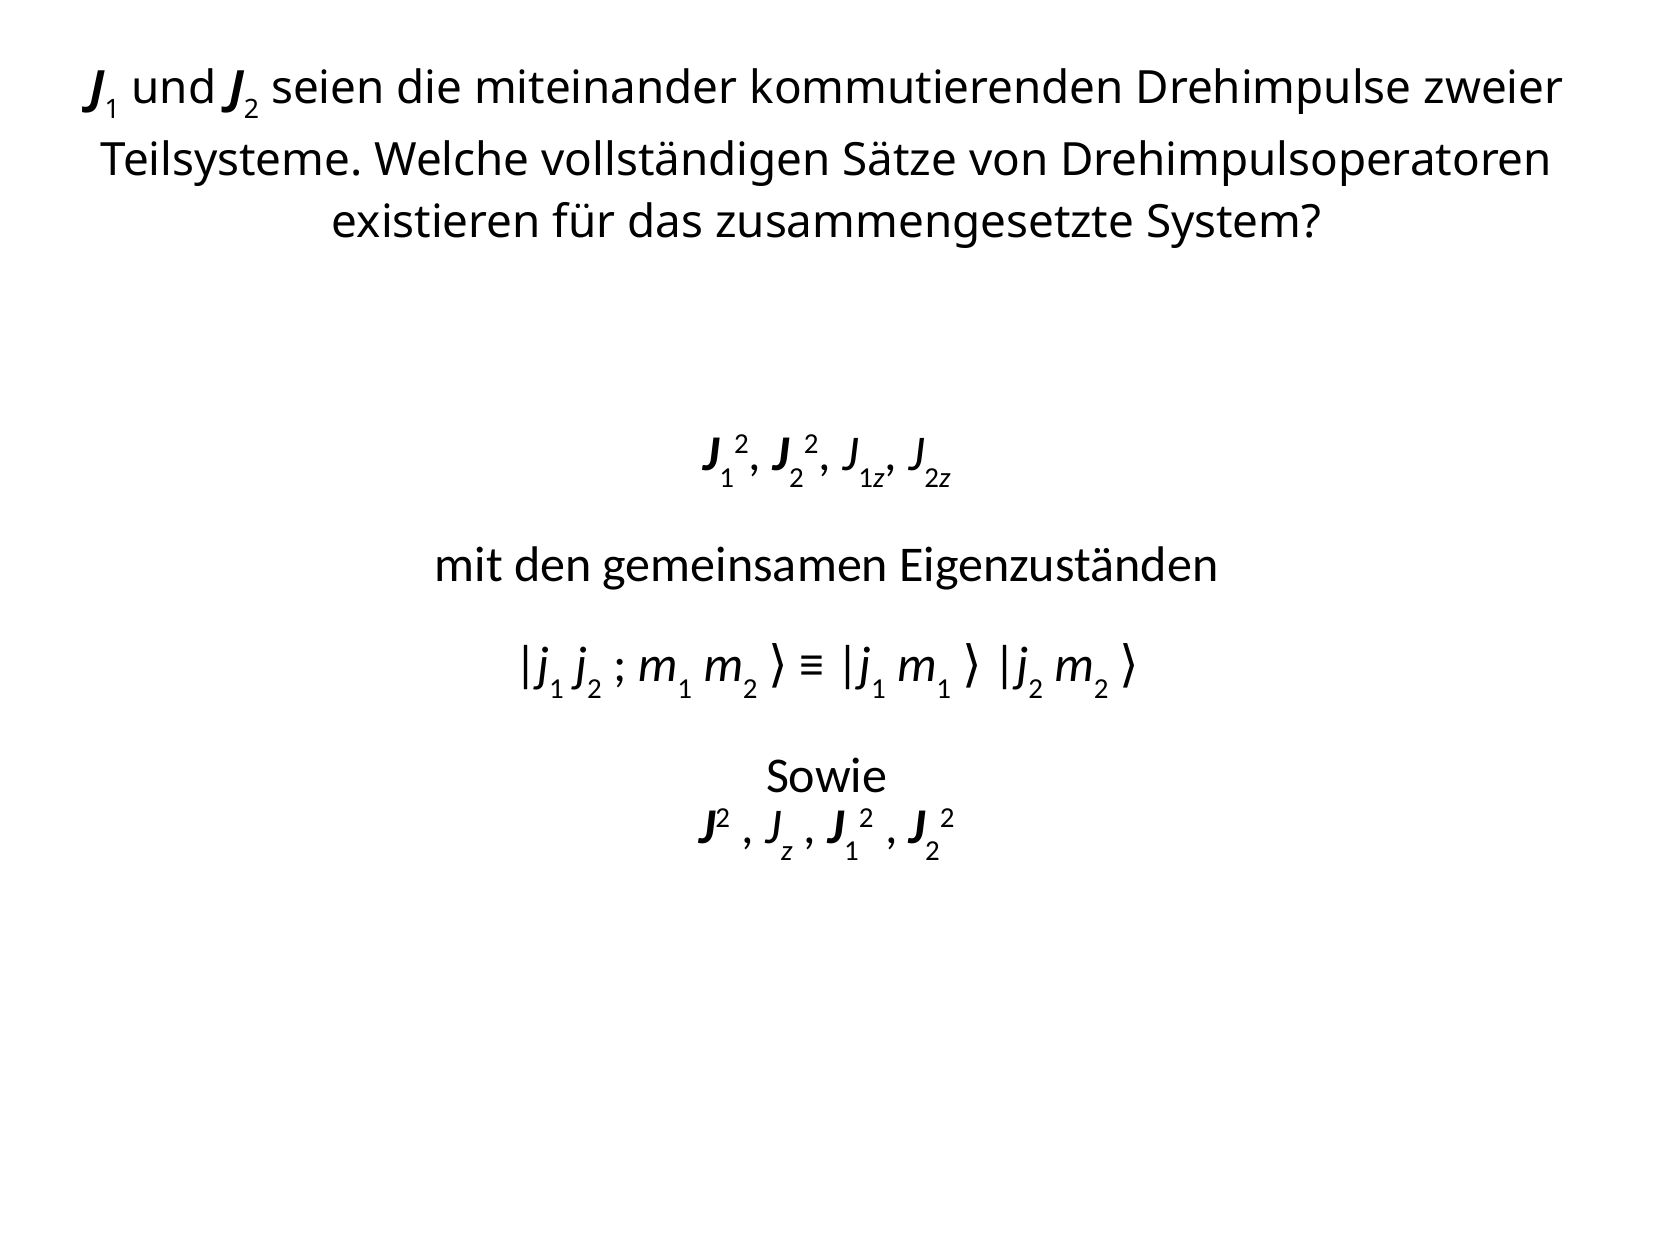

# J1 und J2 seien die miteinander kommutierenden Drehimpulse zweier Teilsysteme. Welche vollständigen Sätze von Drehimpulsoperatoren existieren für das zusammengesetzte System?
J12, J22, J1z, J2z
mit den gemeinsamen Eigenzuständen
|j1 j2 ; m1 m2 ⟩ ≡ |j1 m1 ⟩ |j2 m2 ⟩
Sowie
 J2 , Jz , J12 , J22